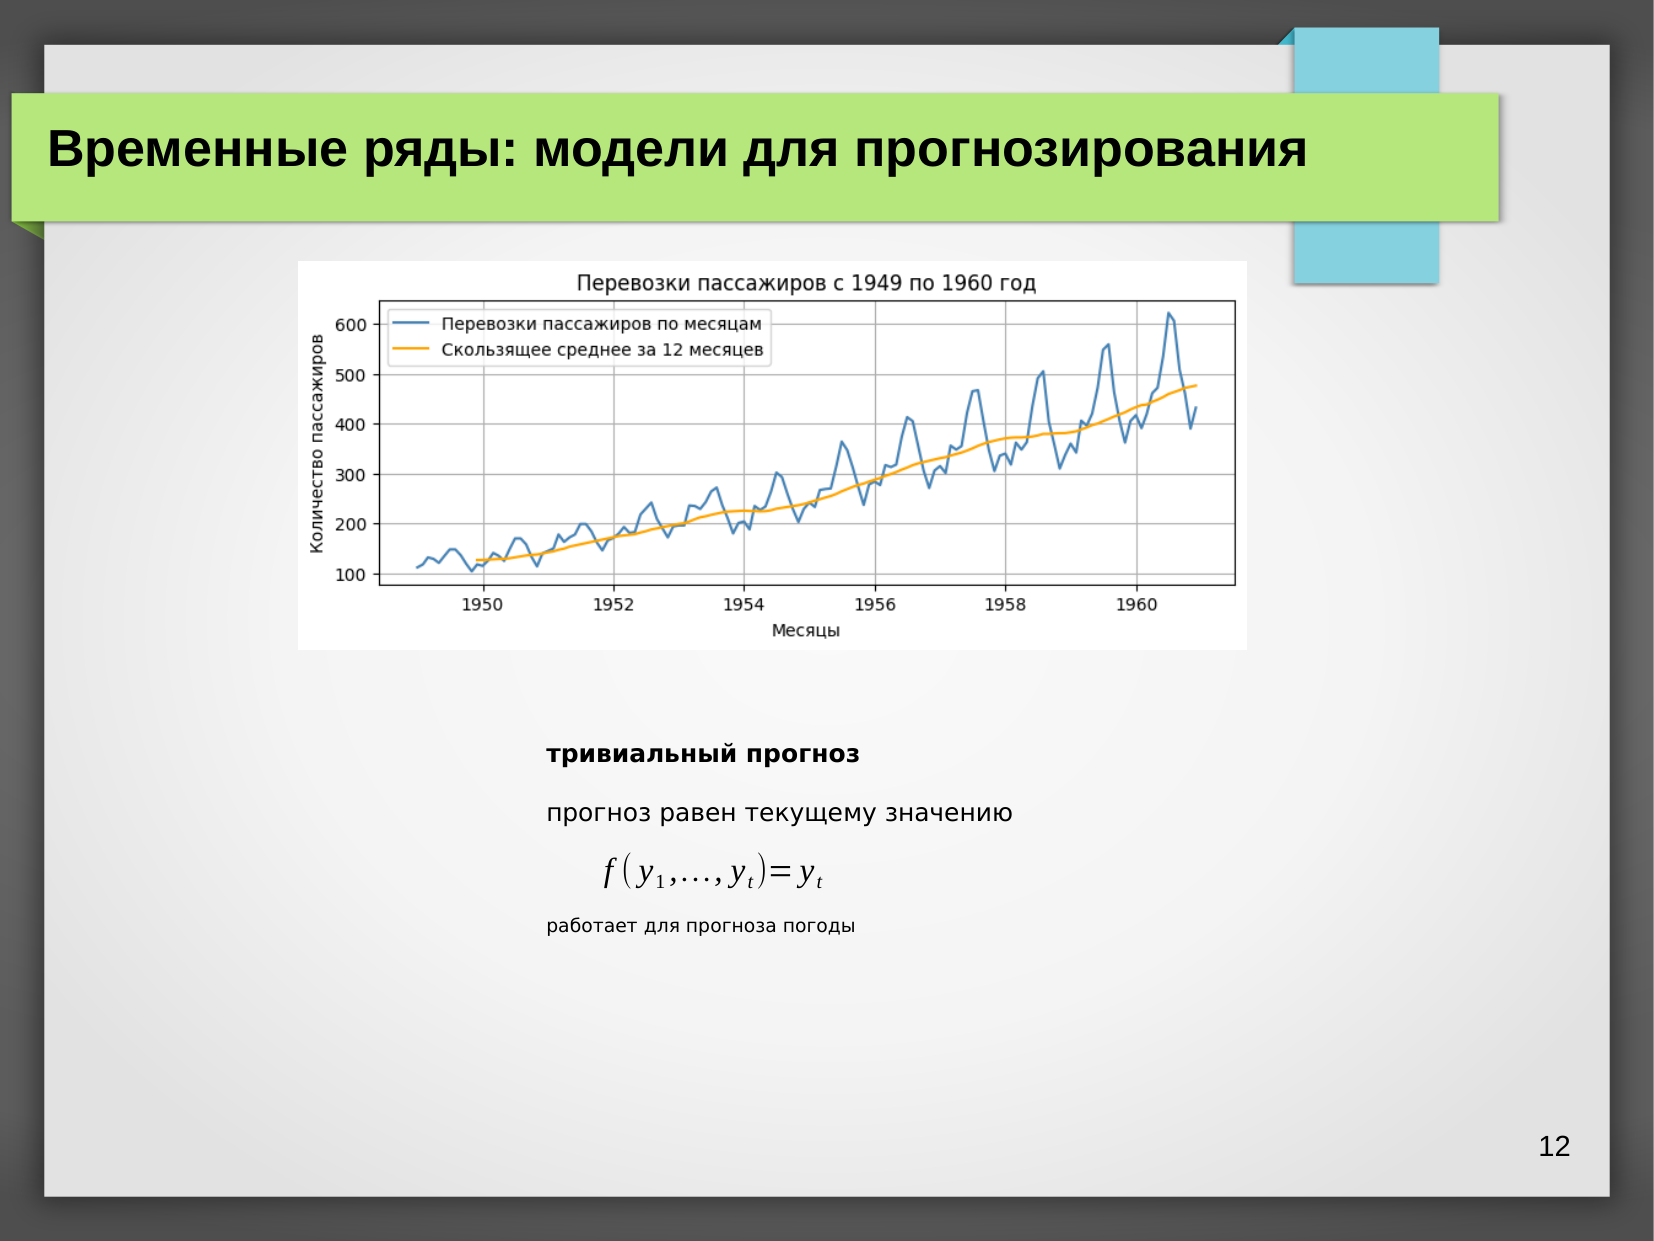

# Временные ряды: модели для прогнозирования
тривиальный прогноз
прогноз равен текущему значению
работает для прогноза погоды
12